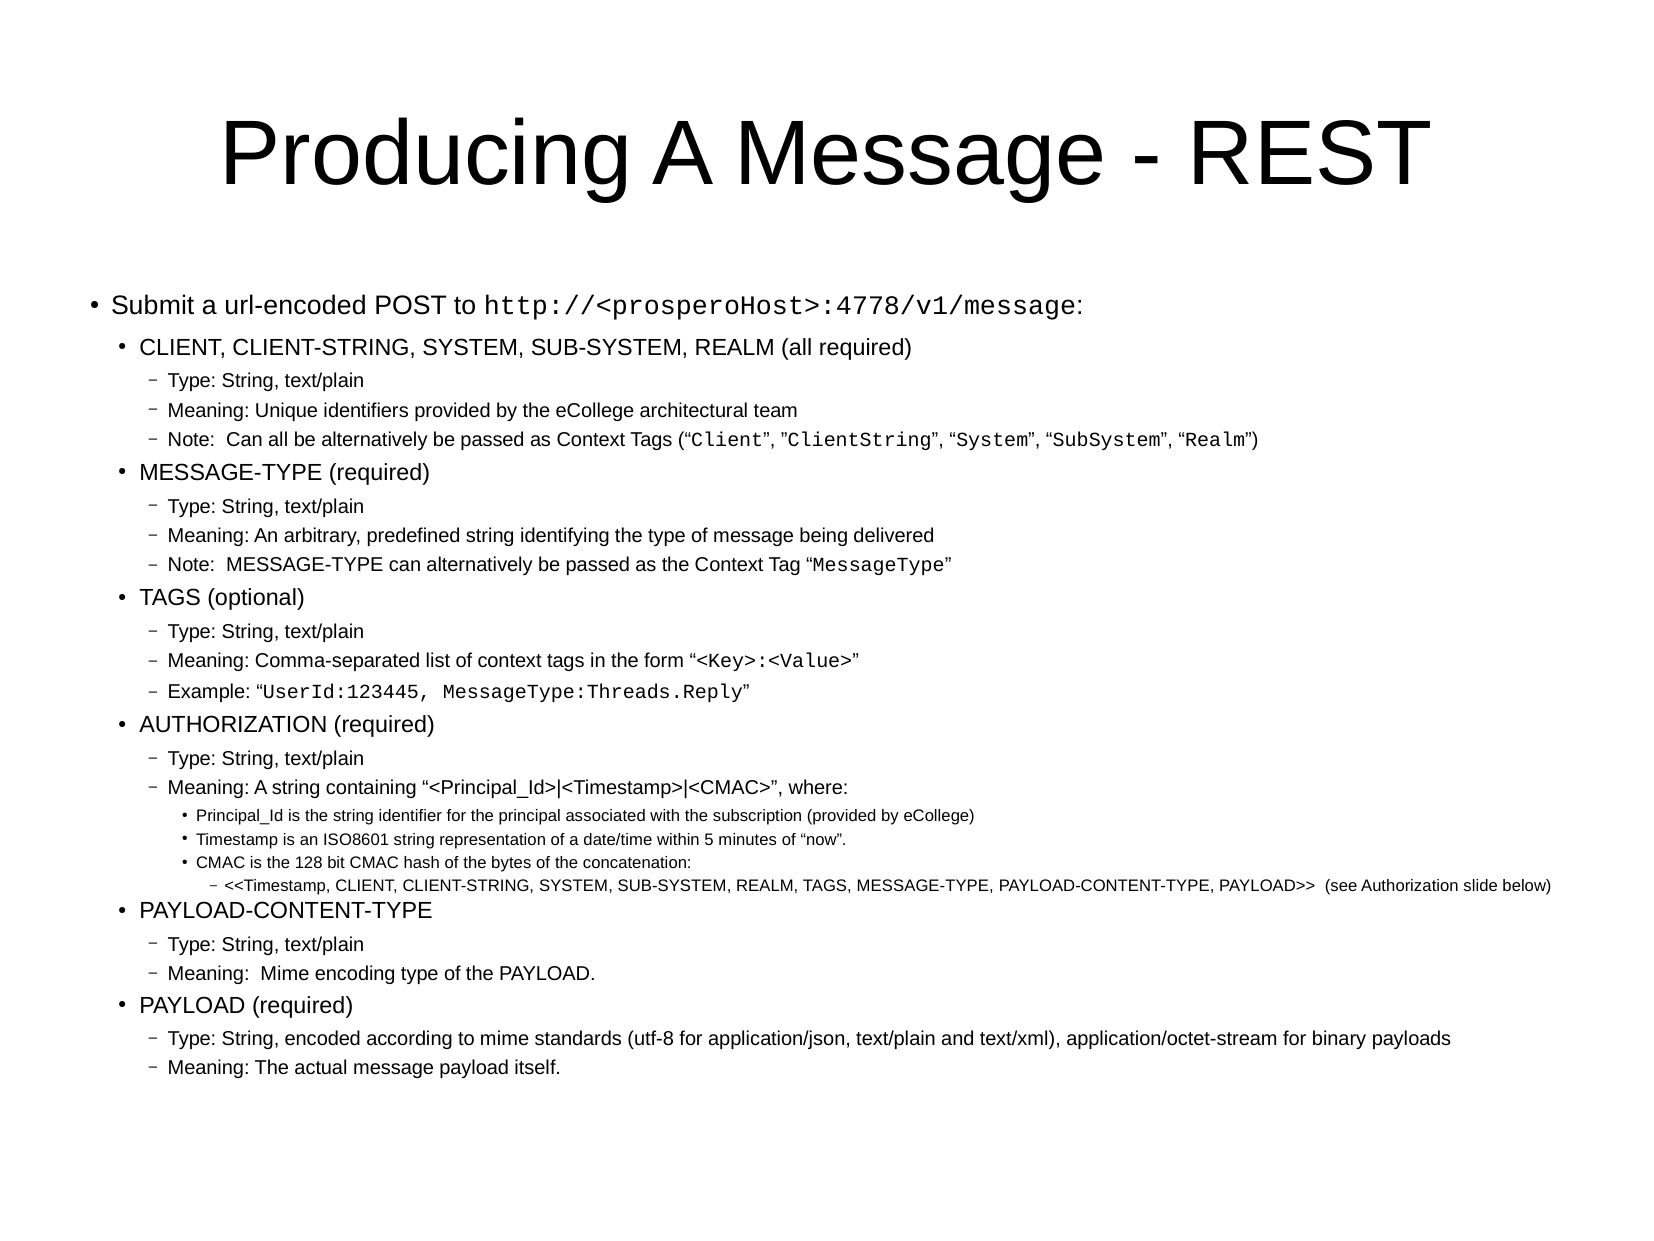

# Producing A Message - REST
Submit a url-encoded POST to http://<prosperoHost>:4778/v1/message:
CLIENT, CLIENT-STRING, SYSTEM, SUB-SYSTEM, REALM (all required)
Type: String, text/plain
Meaning: Unique identifiers provided by the eCollege architectural team
Note: Can all be alternatively be passed as Context Tags (“Client”, ”ClientString”, “System”, “SubSystem”, “Realm”)
MESSAGE-TYPE (required)
Type: String, text/plain
Meaning: An arbitrary, predefined string identifying the type of message being delivered
Note: MESSAGE-TYPE can alternatively be passed as the Context Tag “MessageType”
TAGS (optional)
Type: String, text/plain
Meaning: Comma-separated list of context tags in the form “<Key>:<Value>”
Example: “UserId:123445, MessageType:Threads.Reply”
AUTHORIZATION (required)
Type: String, text/plain
Meaning: A string containing “<Principal_Id>|<Timestamp>|<CMAC>”, where:
Principal_Id is the string identifier for the principal associated with the subscription (provided by eCollege)
Timestamp is an ISO8601 string representation of a date/time within 5 minutes of “now”.
CMAC is the 128 bit CMAC hash of the bytes of the concatenation:
<<Timestamp, CLIENT, CLIENT-STRING, SYSTEM, SUB-SYSTEM, REALM, TAGS, MESSAGE-TYPE, PAYLOAD-CONTENT-TYPE, PAYLOAD>> (see Authorization slide below)
PAYLOAD-CONTENT-TYPE
Type: String, text/plain
Meaning: Mime encoding type of the PAYLOAD.
PAYLOAD (required)
Type: String, encoded according to mime standards (utf-8 for application/json, text/plain and text/xml), application/octet-stream for binary payloads
Meaning: The actual message payload itself.